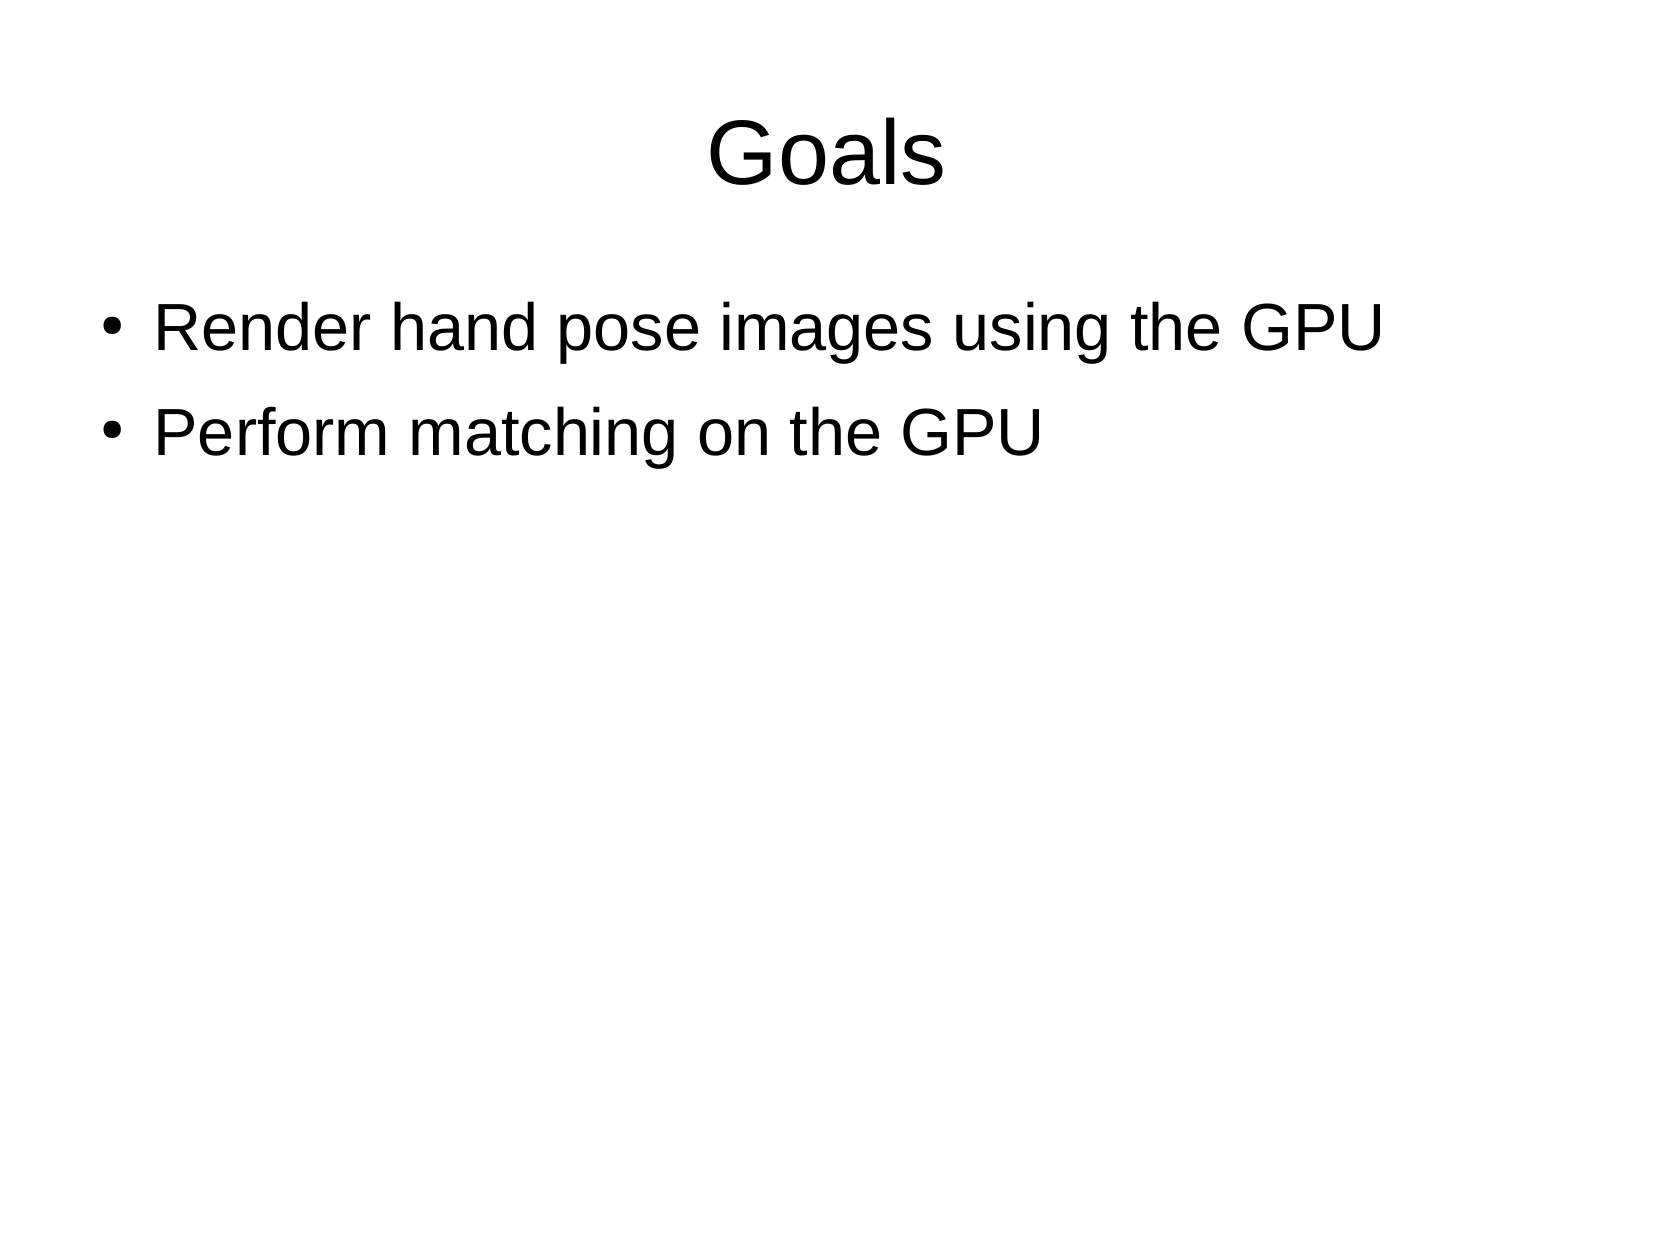

# Goals
Render hand pose images using the GPU
Perform matching on the GPU